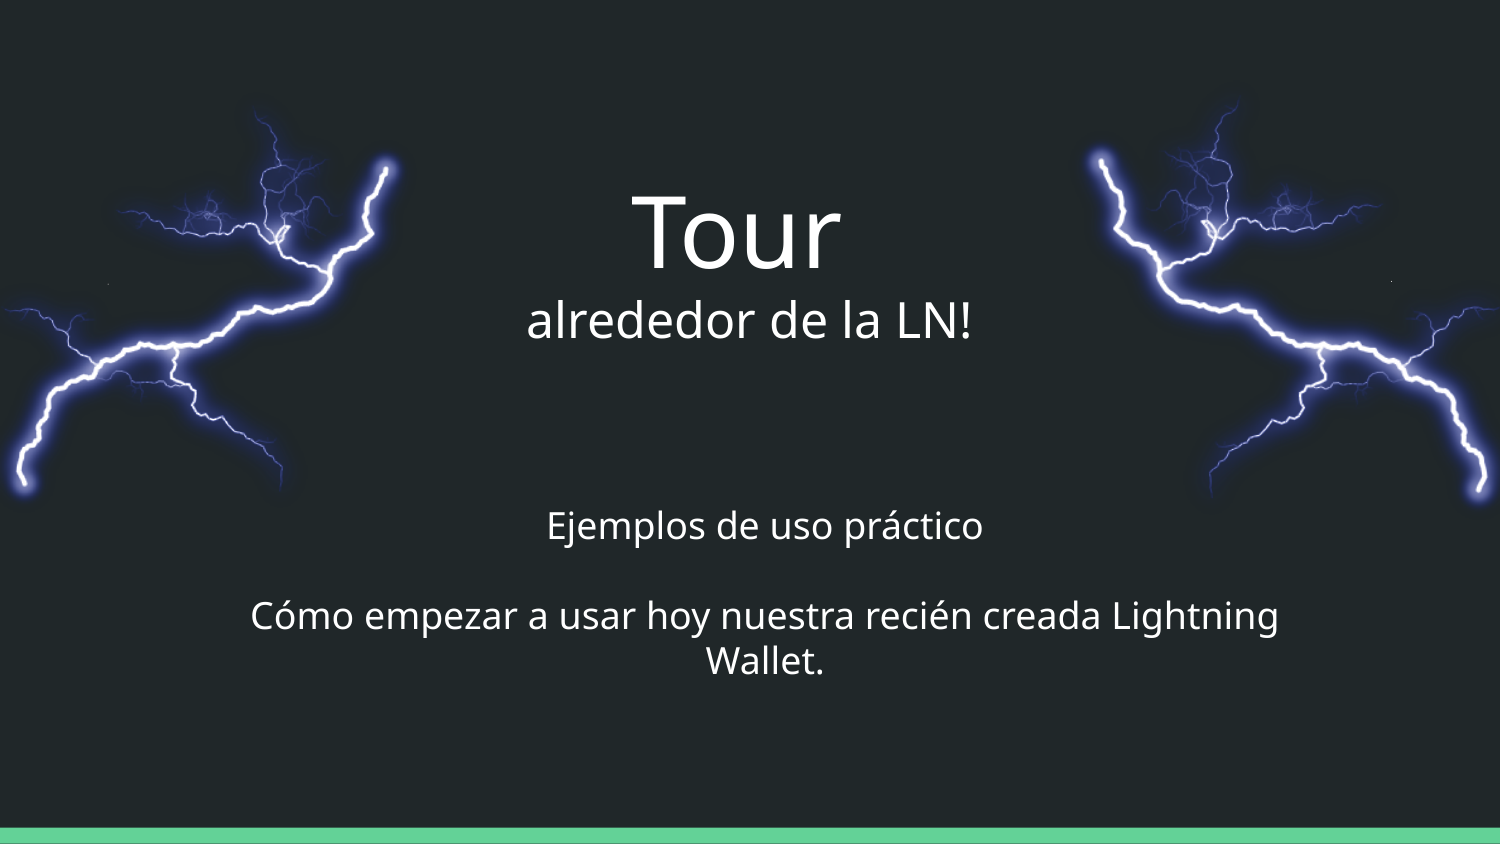

Tour
alrededor de la LN!
Ejemplos de uso práctico
Cómo empezar a usar hoy nuestra recién creada Lightning Wallet.